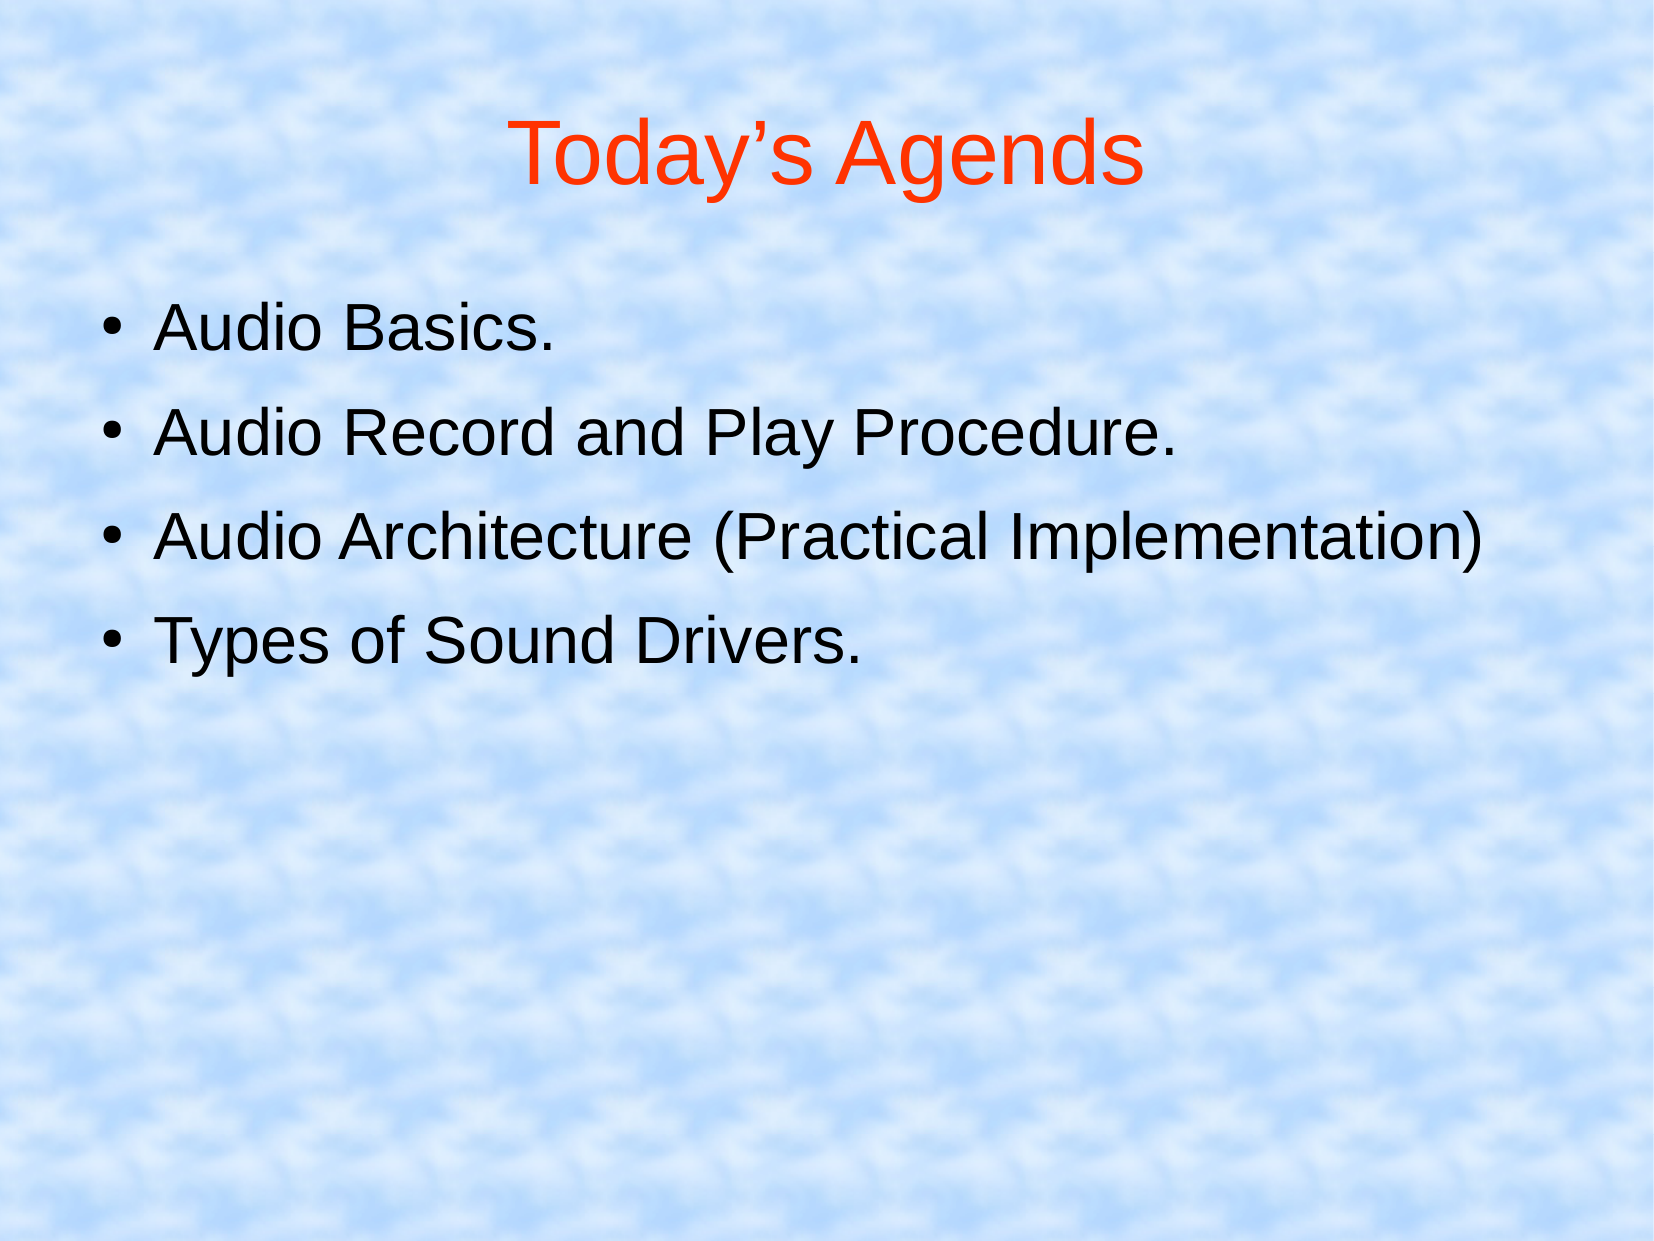

# Today’s Agends
Audio Basics.
Audio Record and Play Procedure.
Audio Architecture (Practical Implementation)
Types of Sound Drivers.